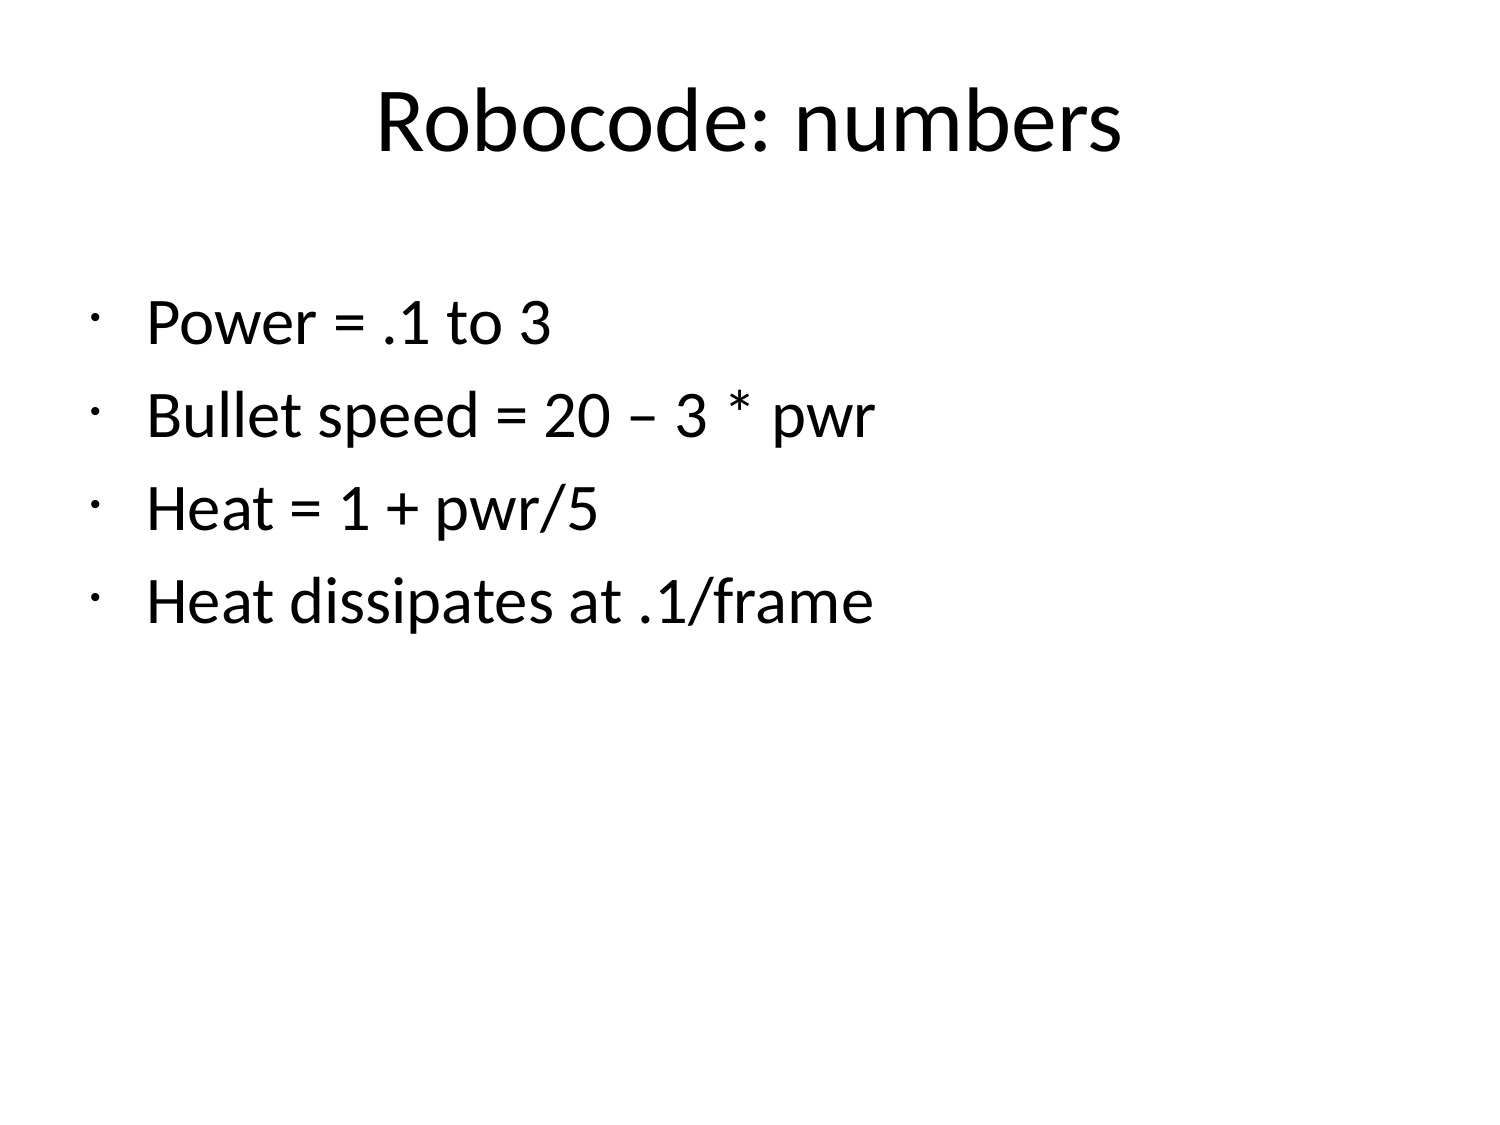

# Robocode: numbers
Power = .1 to 3
Bullet speed = 20 – 3 * pwr
Heat = 1 + pwr/5
Heat dissipates at .1/frame